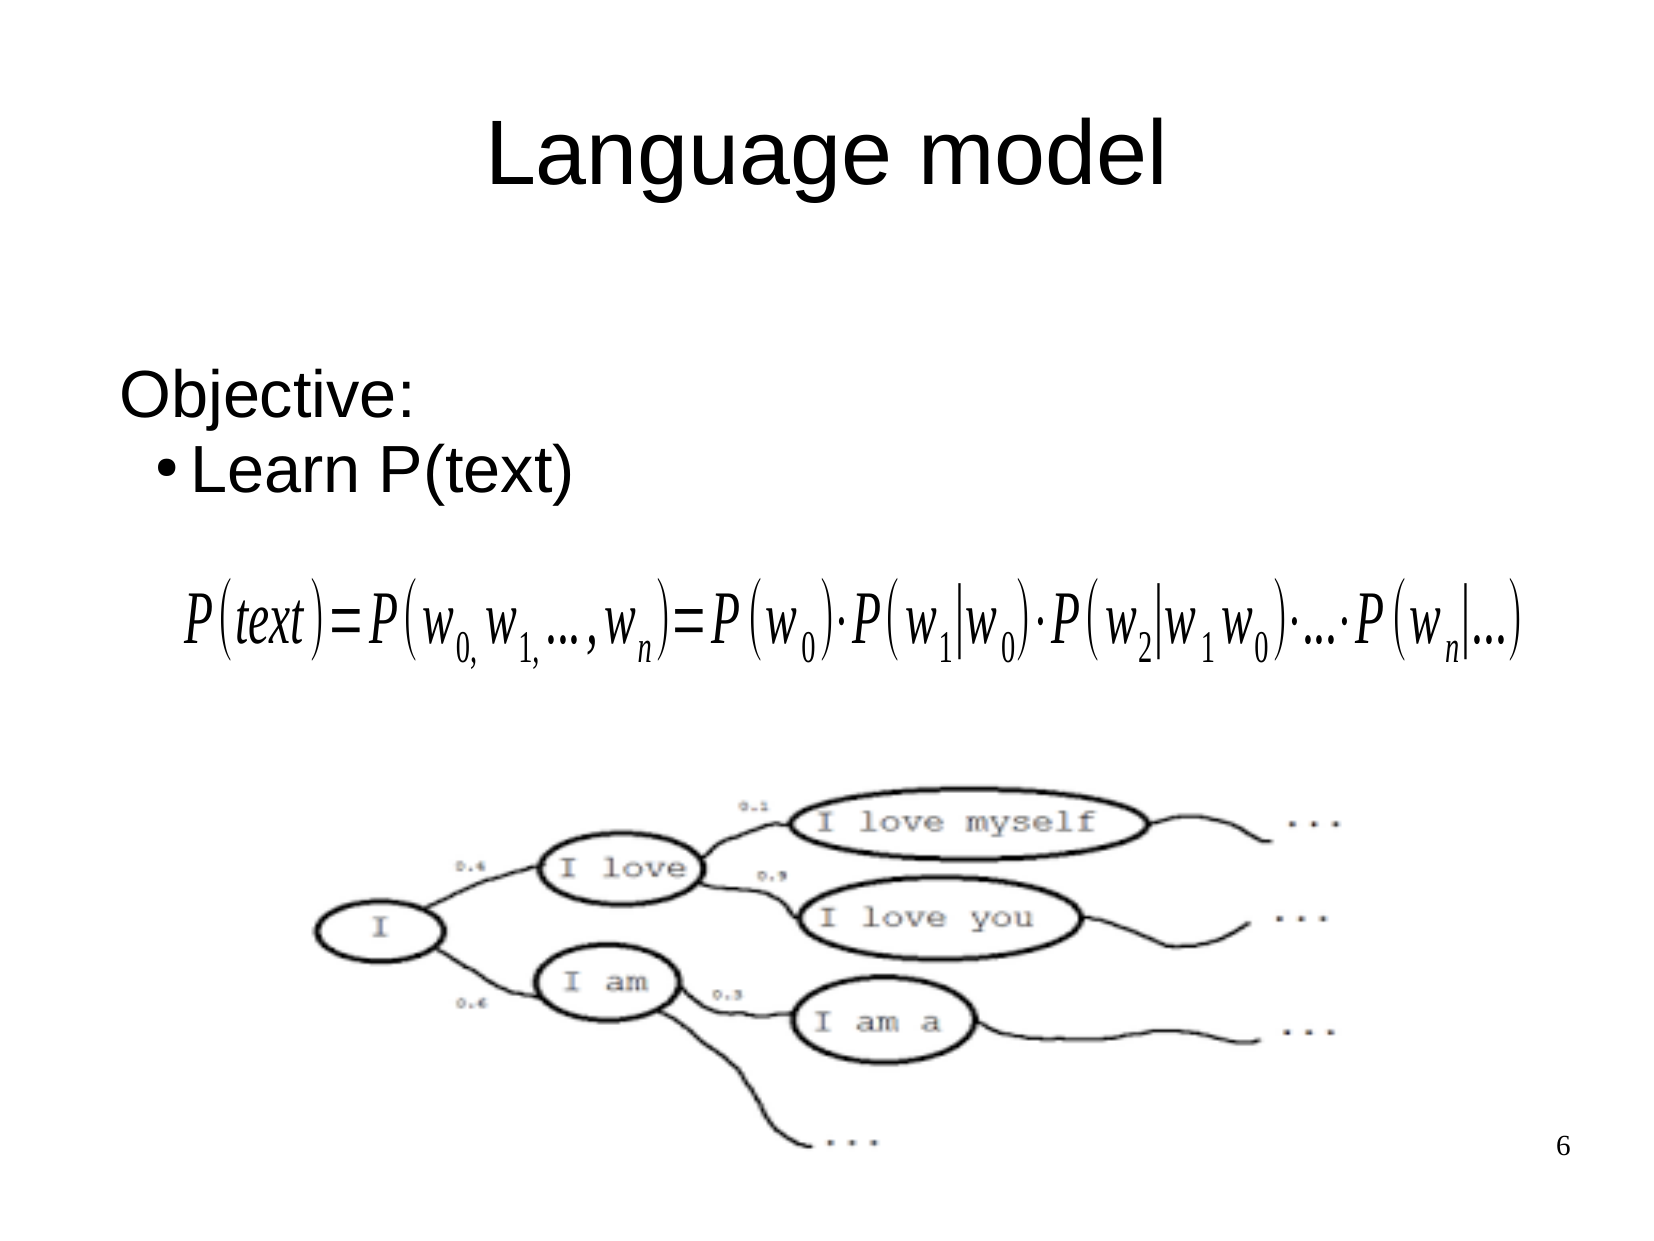

# Language model
Objective:
Learn P(text)
6